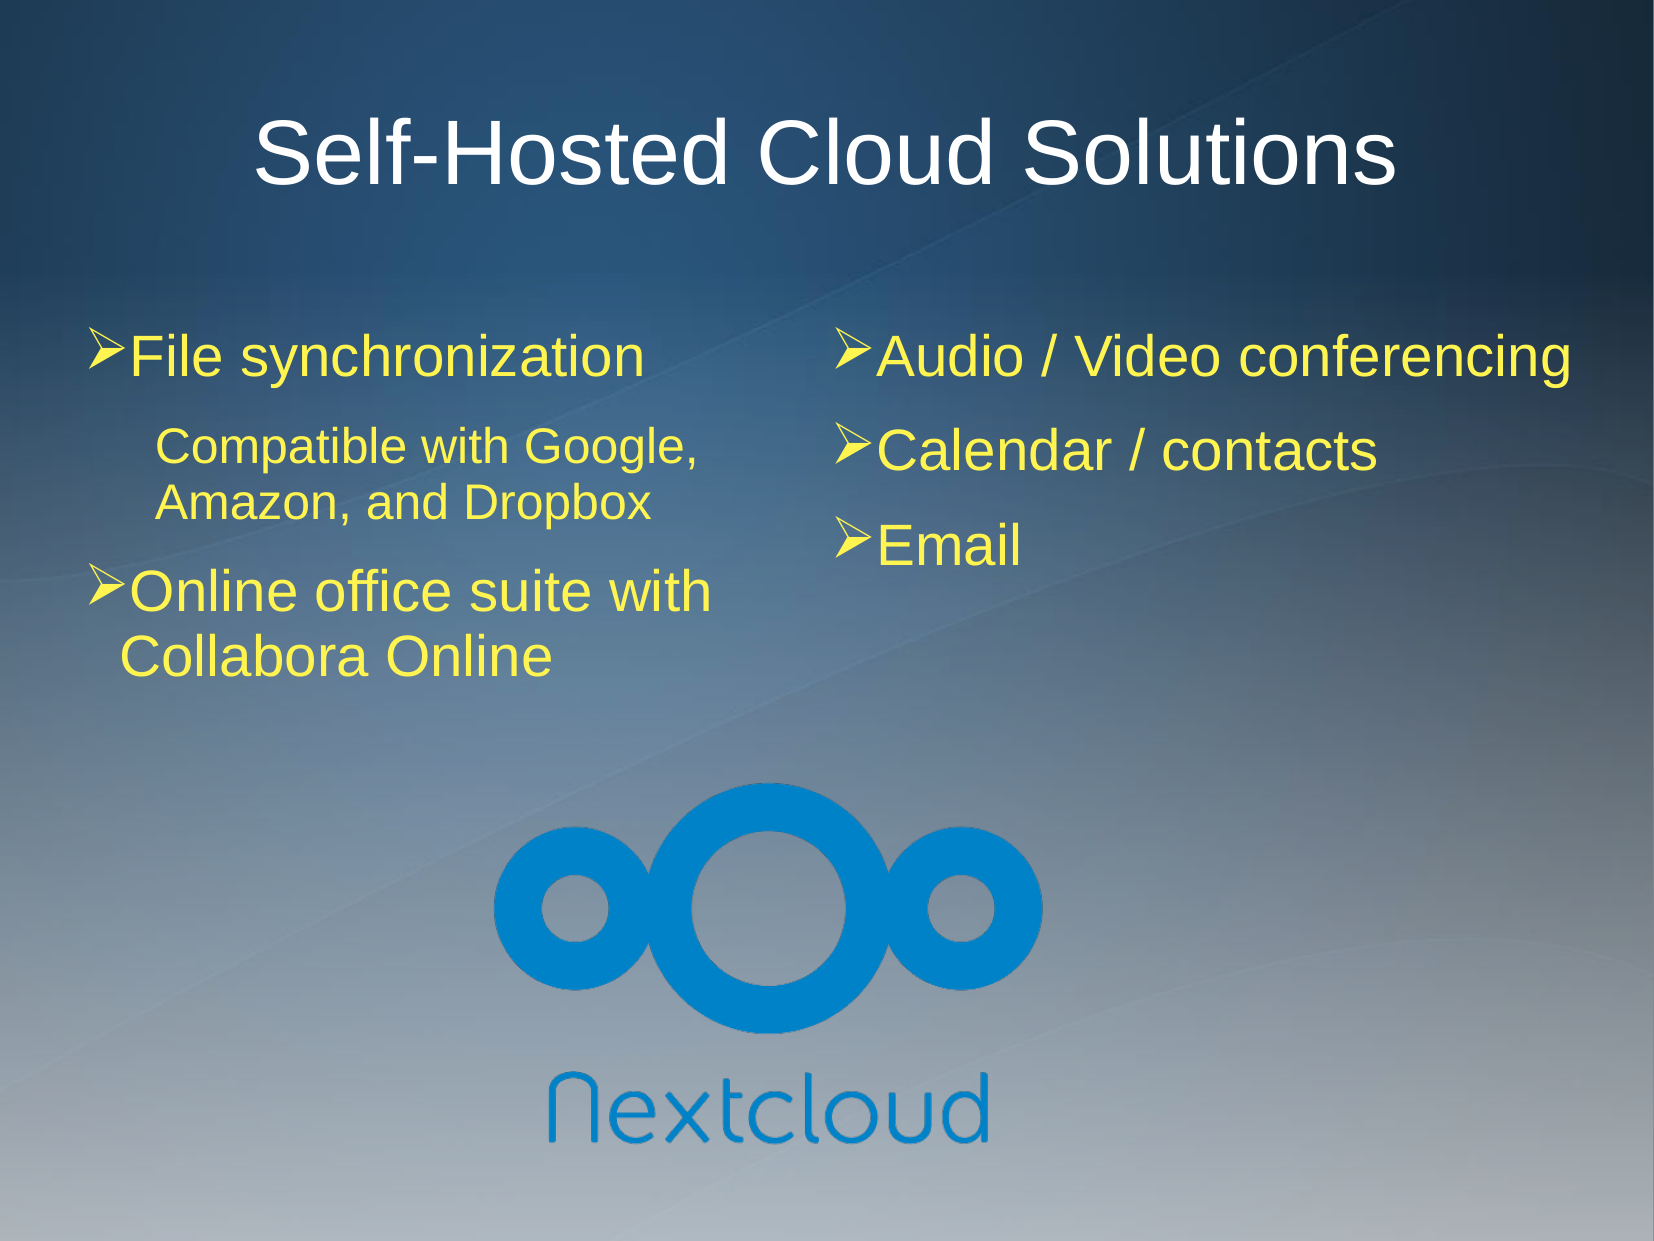

# Self-Hosted Cloud Solutions
File synchronization
Compatible with Google, Amazon, and Dropbox
Online office suite with Collabora Online
Audio / Video conferencing
Calendar / contacts
Email